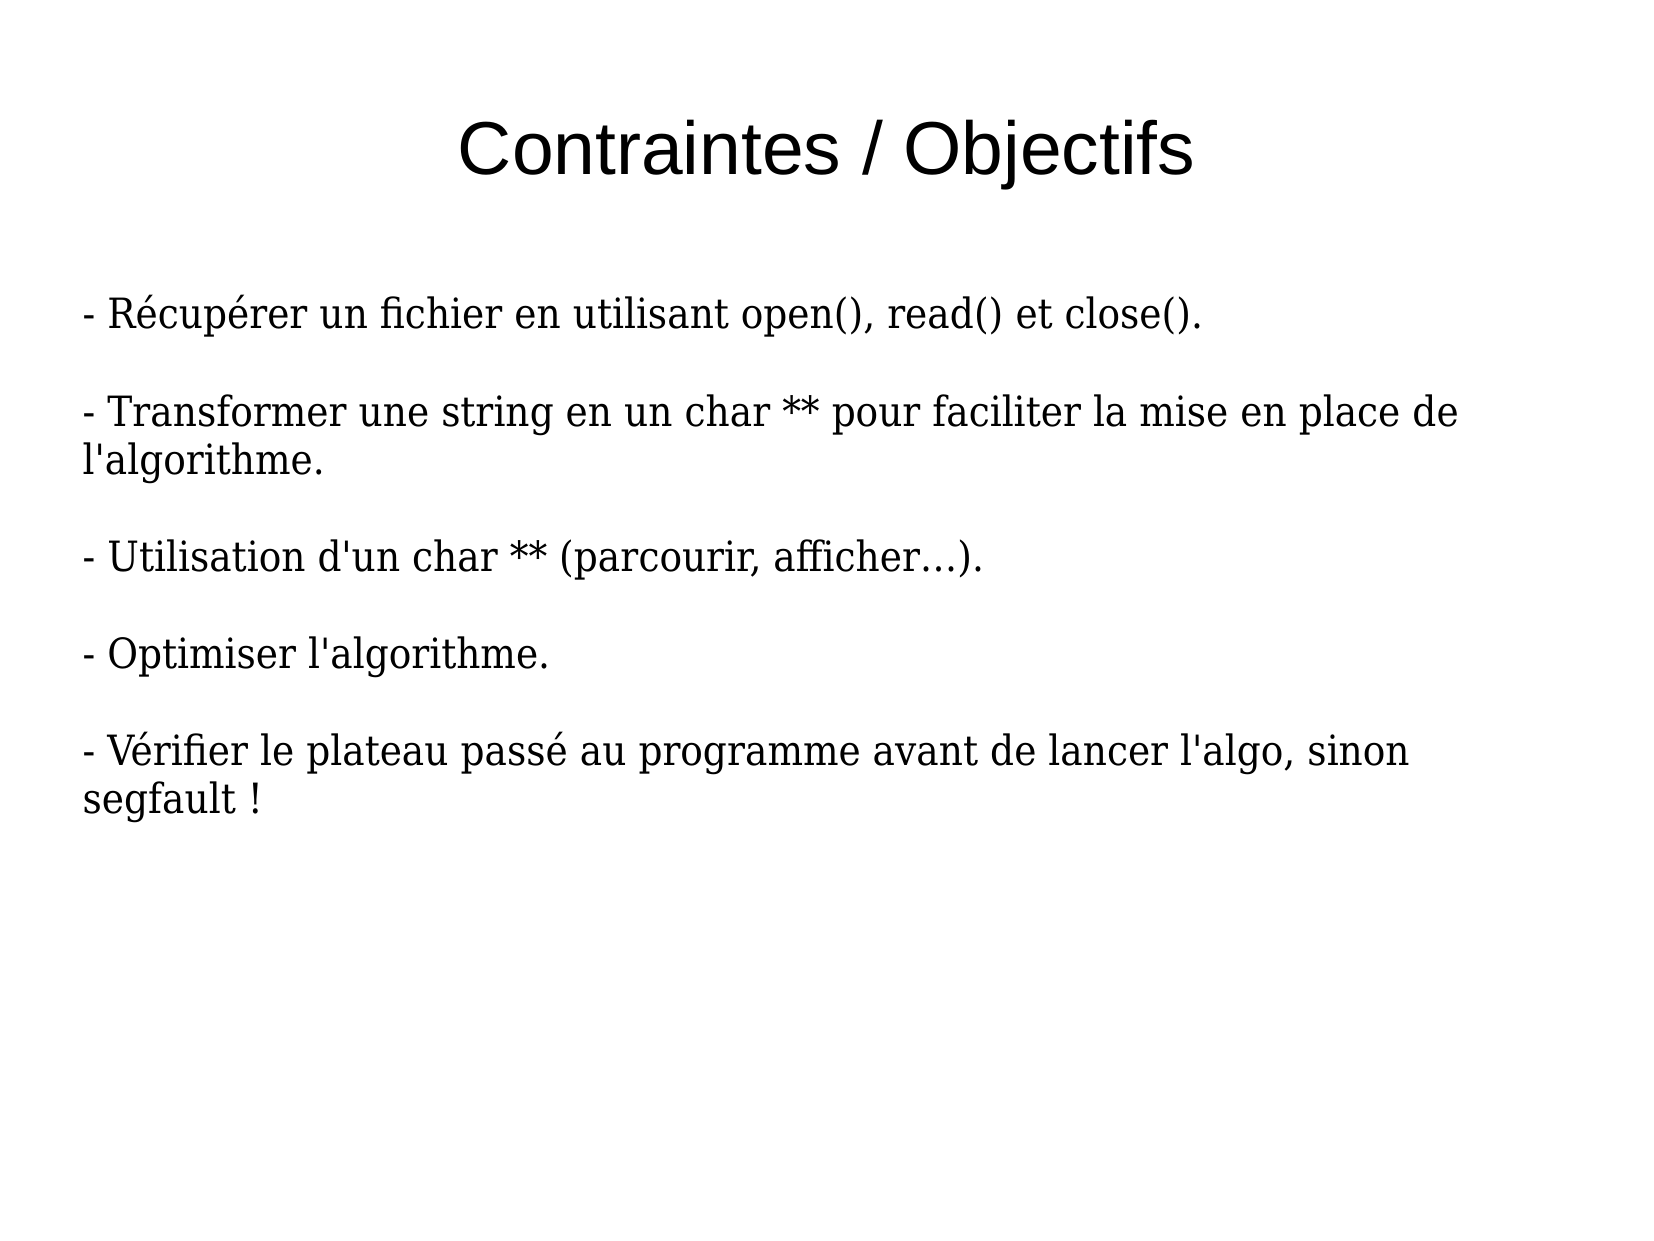

# Contraintes / Objectifs
- Récupérer un fichier en utilisant open(), read() et close().
- Transformer une string en un char ** pour faciliter la mise en place de l'algorithme.
- Utilisation d'un char ** (parcourir, afficher…).
- Optimiser l'algorithme.
- Vérifier le plateau passé au programme avant de lancer l'algo, sinon segfault !